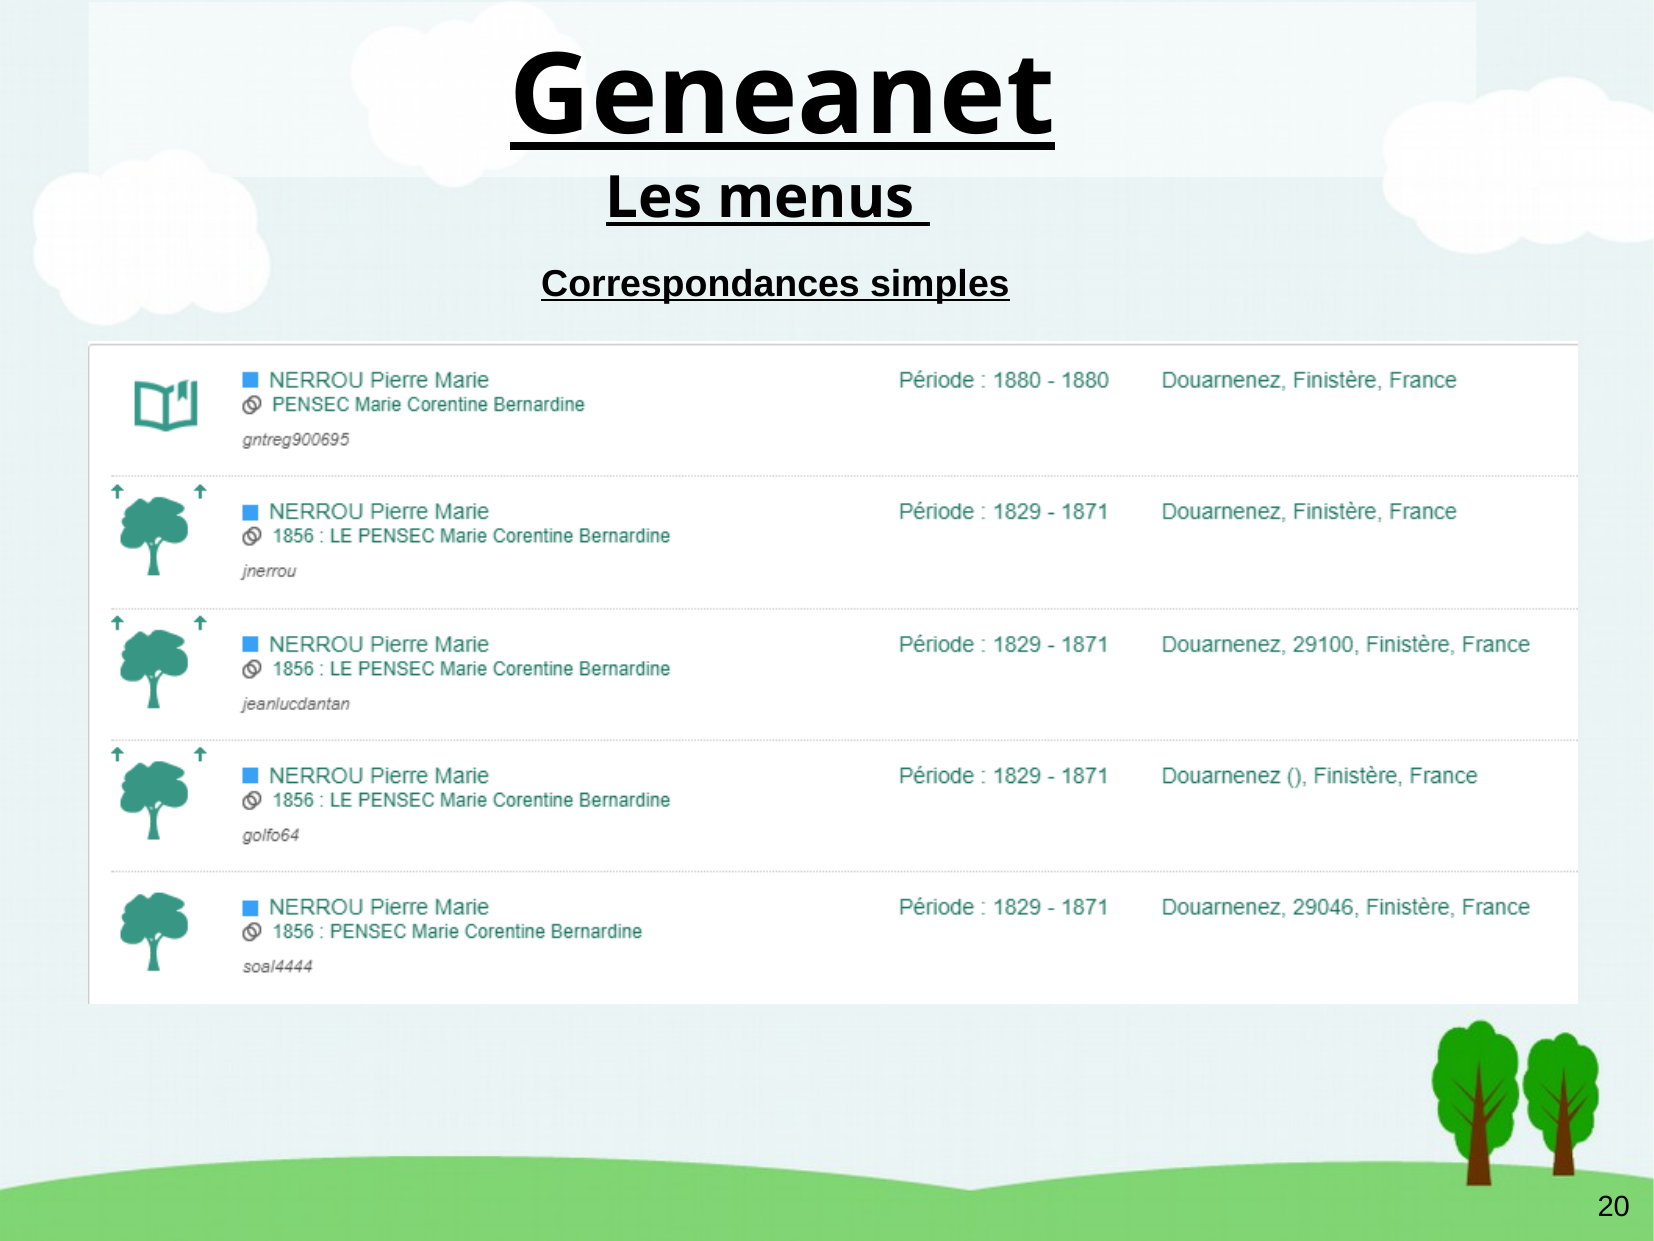

# Geneanet
Les menus
Correspondances simples
20